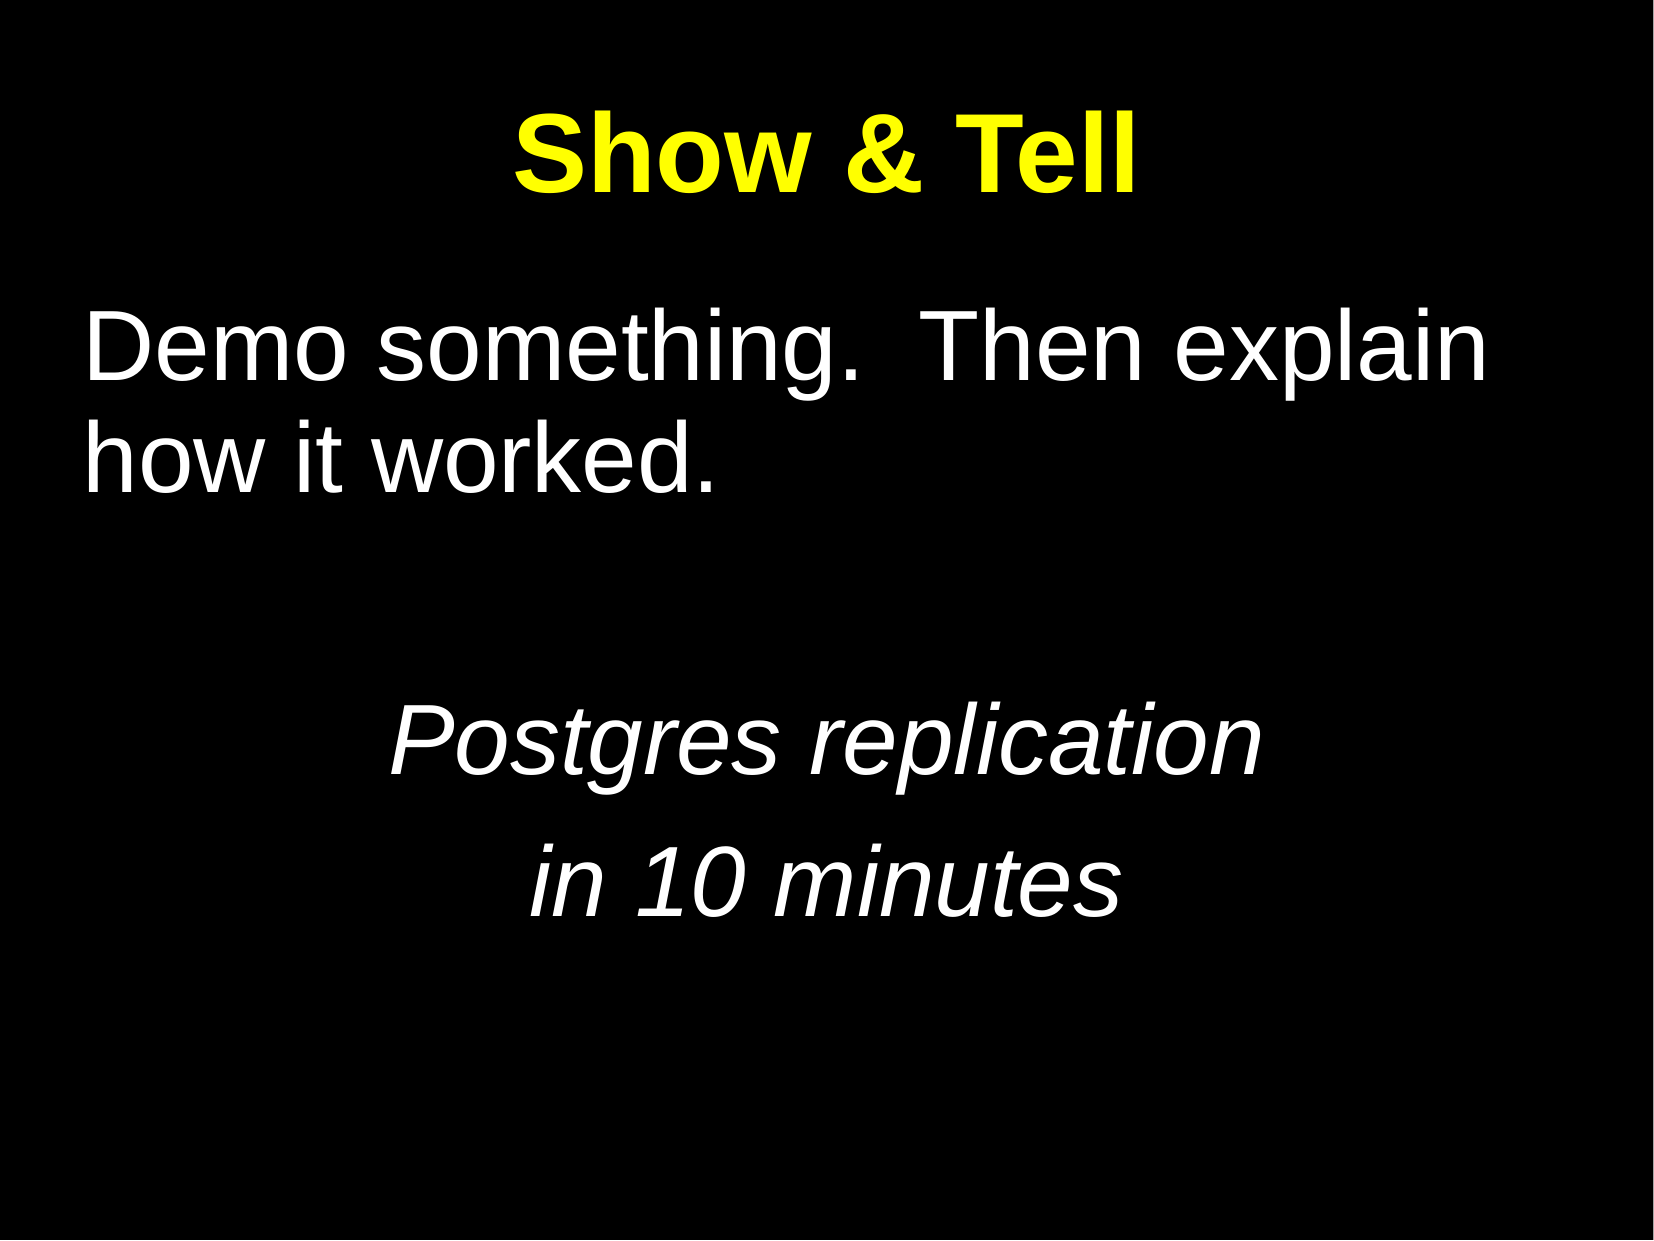

# Show & Tell
Demo something. Then explain how it worked.
Postgres replication
in 10 minutes